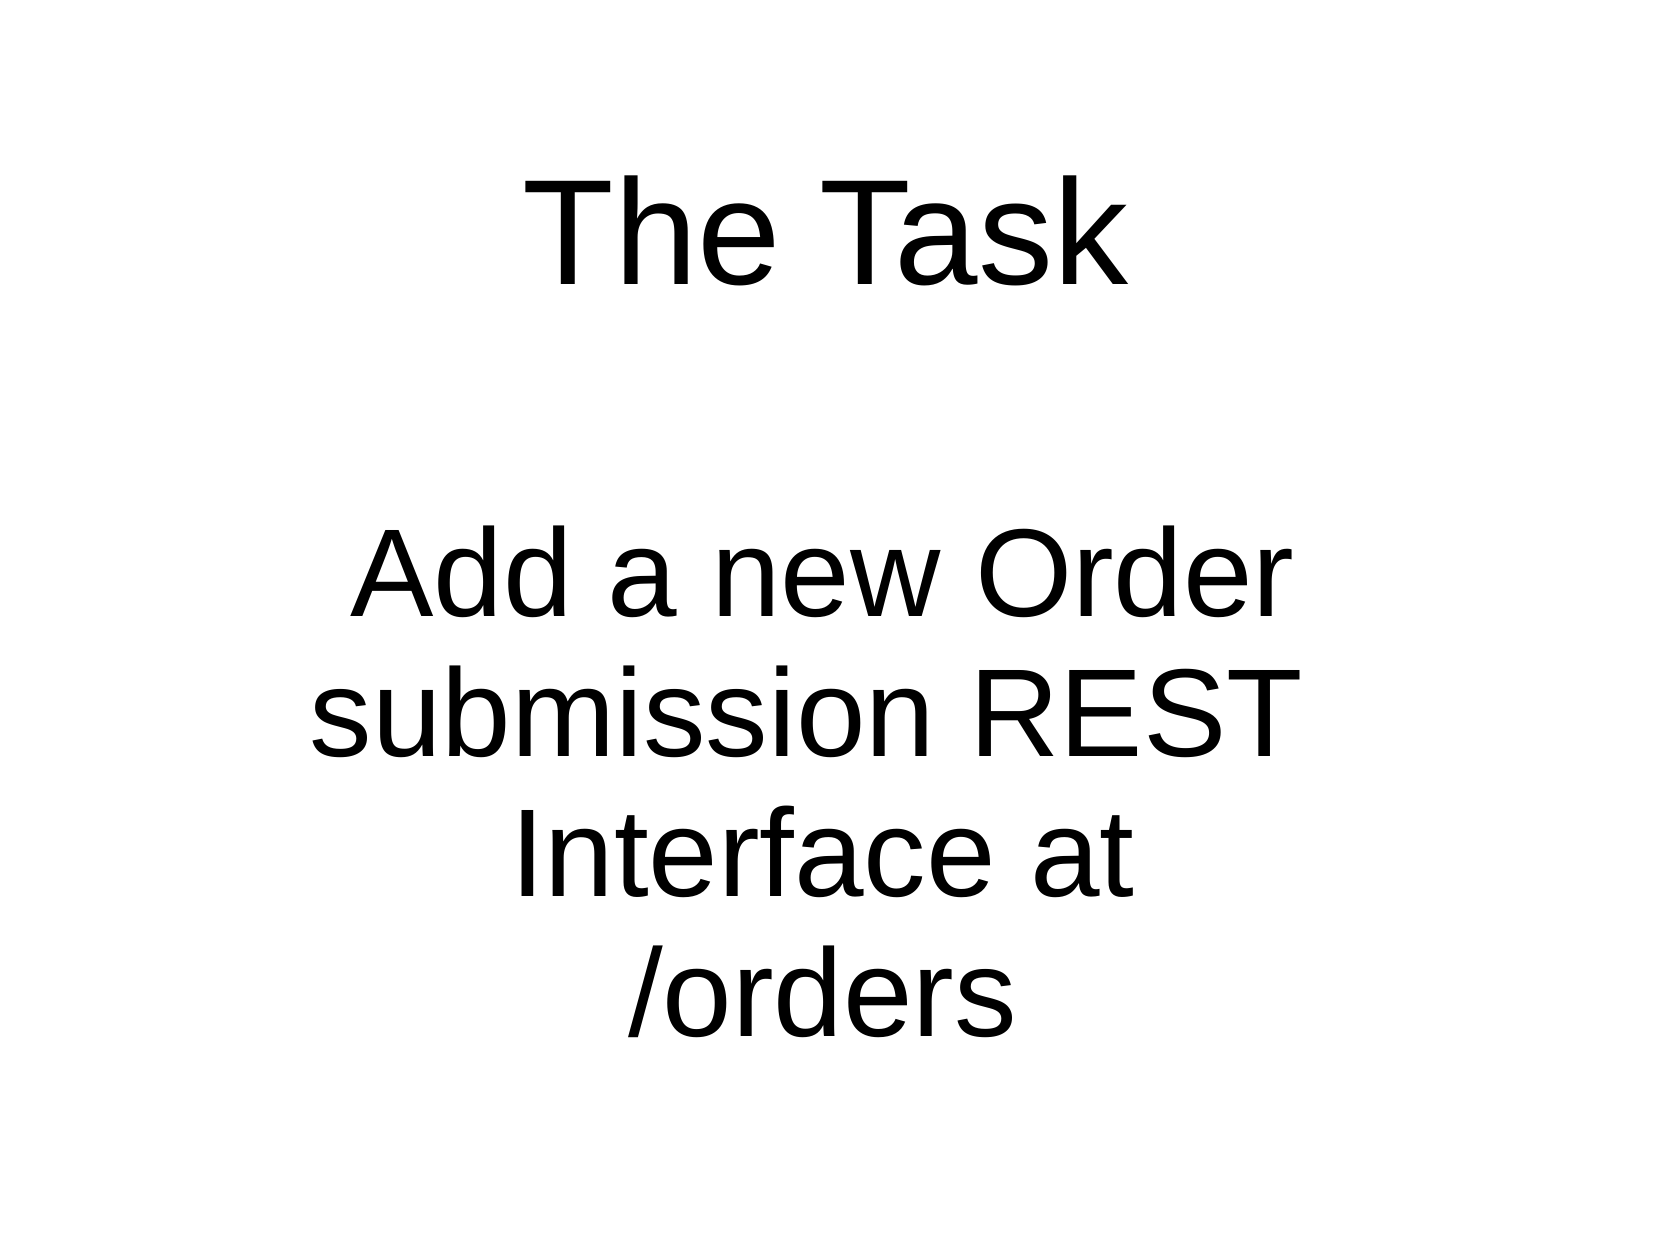

The Task
Add a new Order submission REST
Interface at
/orders